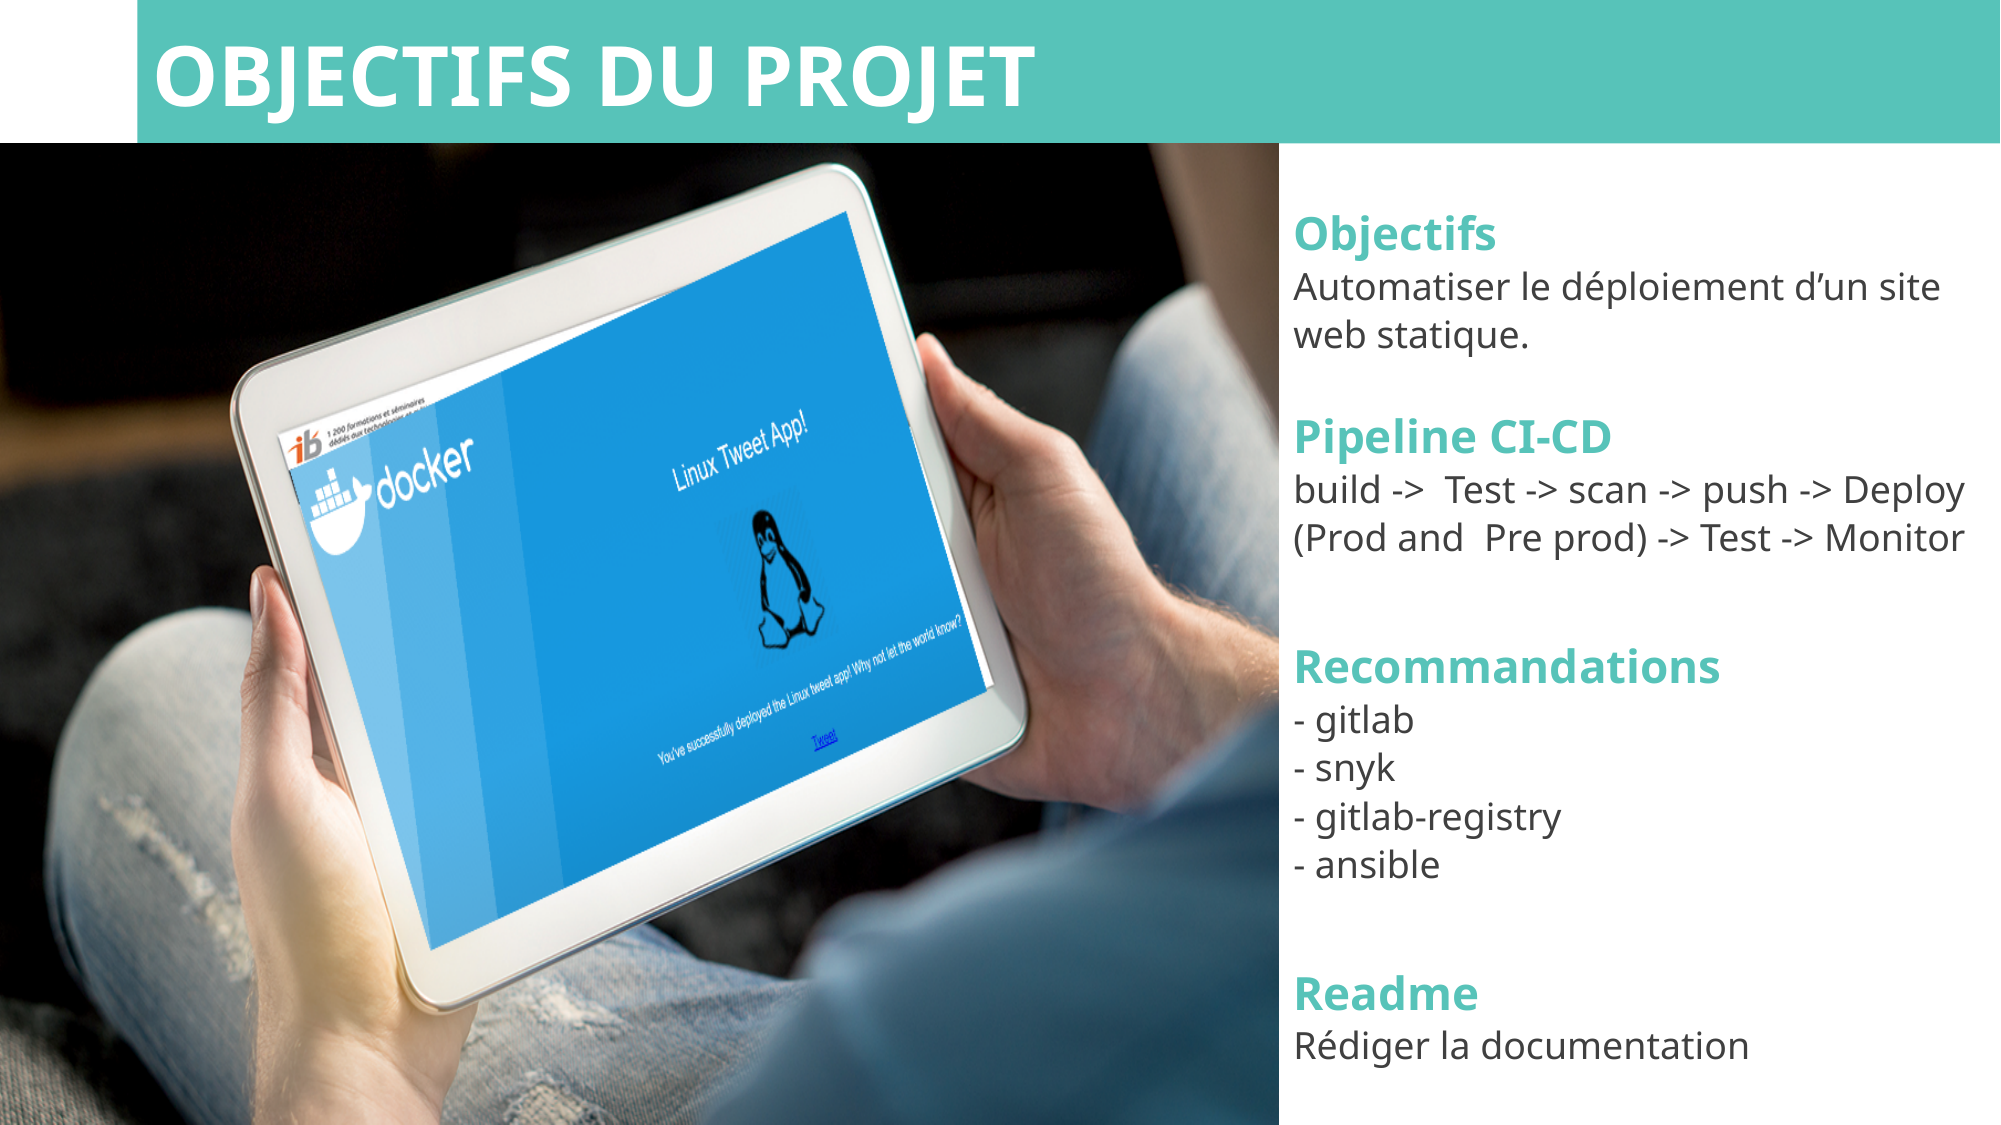

# OBJECTIFS DU PROJET
Objectifs
Automatiser le déploiement d’un site web statique.
Pipeline CI-CD
build -> Test -> scan -> push -> Deploy (Prod and Pre prod) -> Test -> Monitor
Recommandations
- gitlab
- snyk
- gitlab-registry
- ansible
Readme
Rédiger la documentation